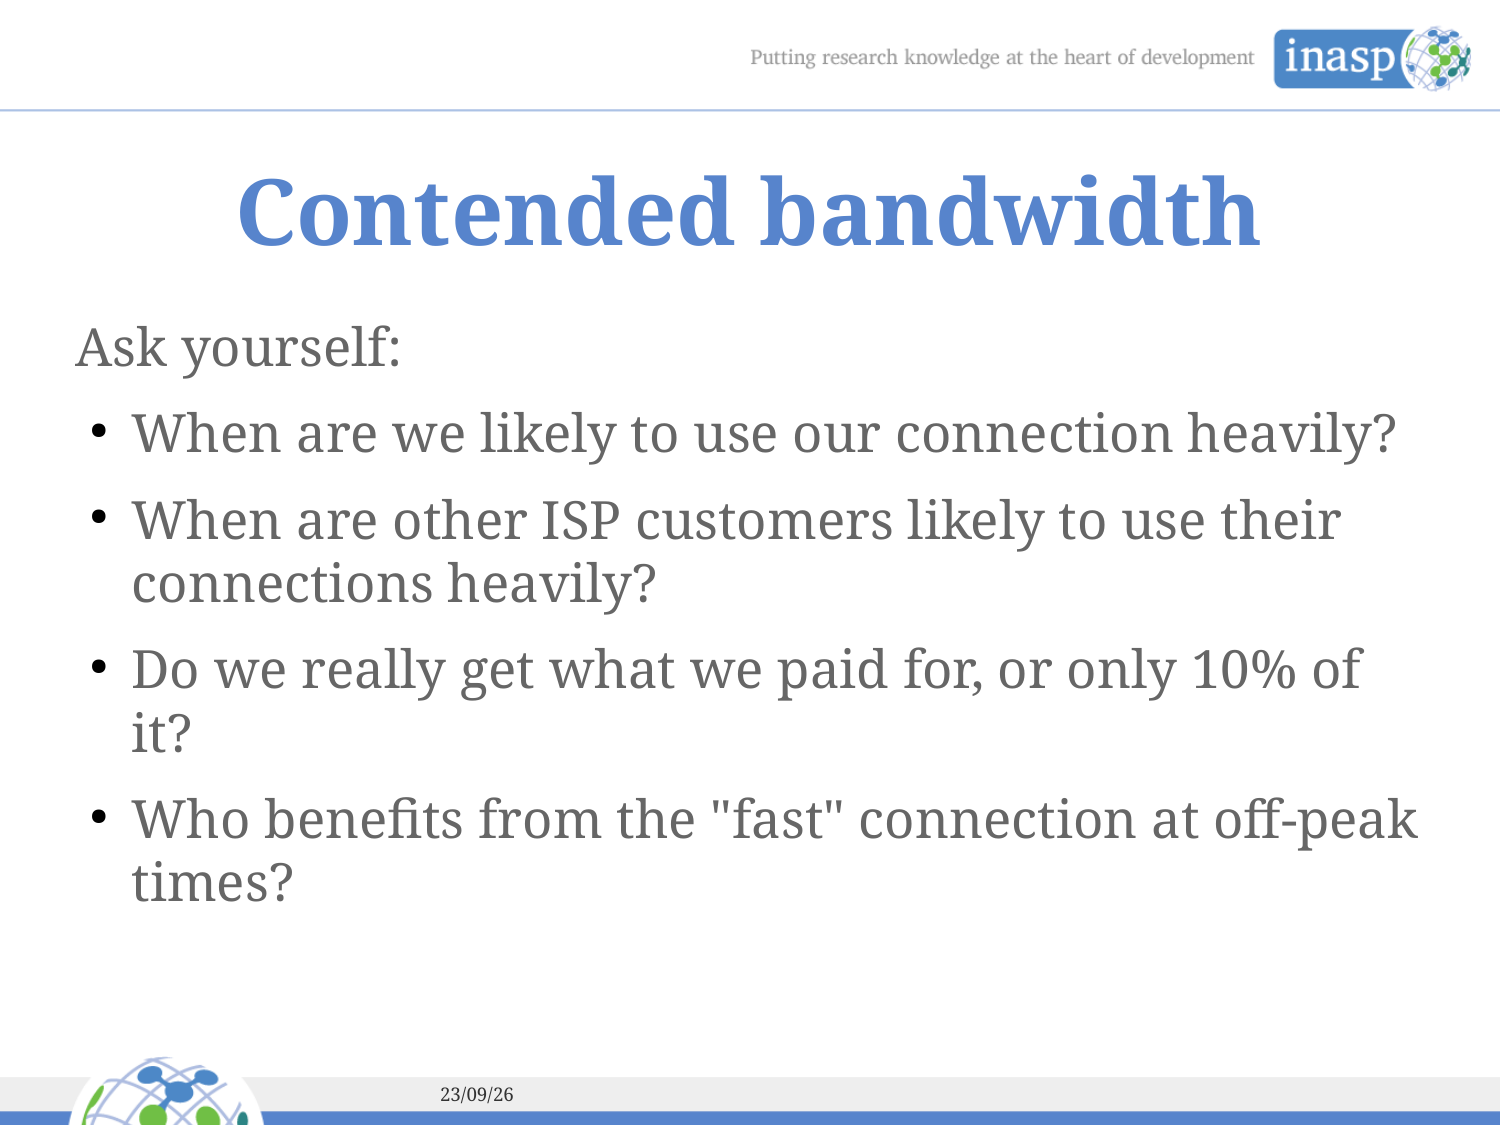

# Contended bandwidth
Ask yourself:
When are we likely to use our connection heavily?
When are other ISP customers likely to use their connections heavily?
Do we really get what we paid for, or only 10% of it?
Who benefits from the "fast" connection at off-peak times?